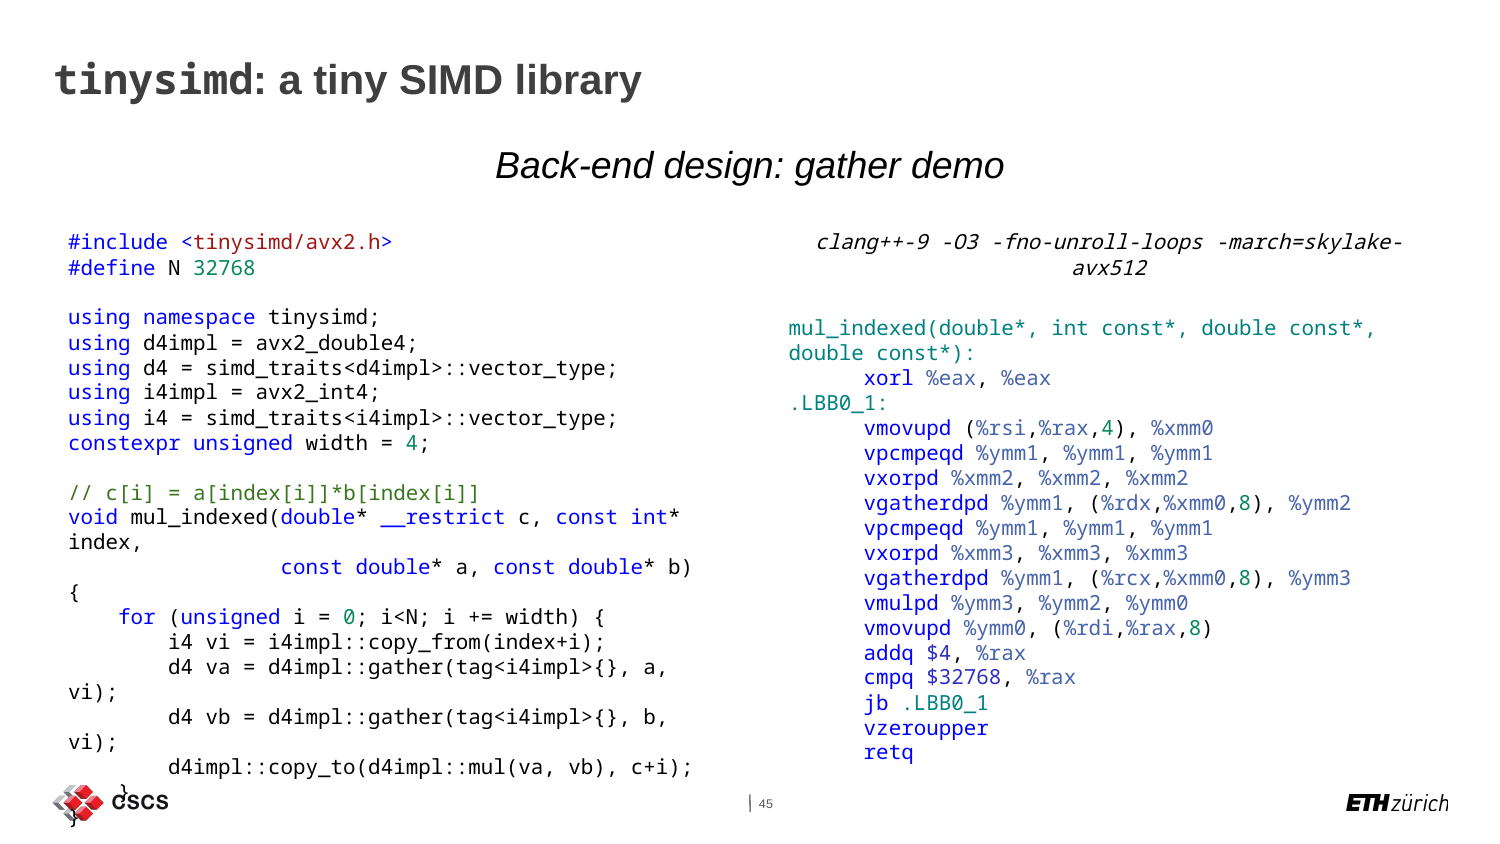

# tinysimd: a tiny SIMD library
Back-end design: gather demo
clang++-9 -O3 -fno-unroll-loops -march=skylake-avx512
mul_indexed(double*, int const*, double const*, double const*):
xorl %eax, %eax
.LBB0_1:
vmovupd (%rsi,%rax,4), %xmm0
vpcmpeqd %ymm1, %ymm1, %ymm1
vxorpd %xmm2, %xmm2, %xmm2
vgatherdpd %ymm1, (%rdx,%xmm0,8), %ymm2
vpcmpeqd %ymm1, %ymm1, %ymm1
vxorpd %xmm3, %xmm3, %xmm3
vgatherdpd %ymm1, (%rcx,%xmm0,8), %ymm3
vmulpd %ymm3, %ymm2, %ymm0
vmovupd %ymm0, (%rdi,%rax,8)
addq $4, %rax
cmpq $32768, %rax
jb .LBB0_1
vzeroupper
retq
#include <tinysimd/avx2.h>
#define N 32768
using namespace tinysimd;
using d4impl = avx2_double4;
using d4 = simd_traits<d4impl>::vector_type;
using i4impl = avx2_int4;
using i4 = simd_traits<i4impl>::vector_type;
constexpr unsigned width = 4;
// c[i] = a[index[i]]*b[index[i]]
void mul_indexed(double* __restrict c, const int* index,
 const double* a, const double* b)
{
 for (unsigned i = 0; i<N; i += width) {
 i4 vi = i4impl::copy_from(index+i);
 d4 va = d4impl::gather(tag<i4impl>{}, a, vi);
 d4 vb = d4impl::gather(tag<i4impl>{}, b, vi);
 d4impl::copy_to(d4impl::mul(va, vb), c+i);
 }
}